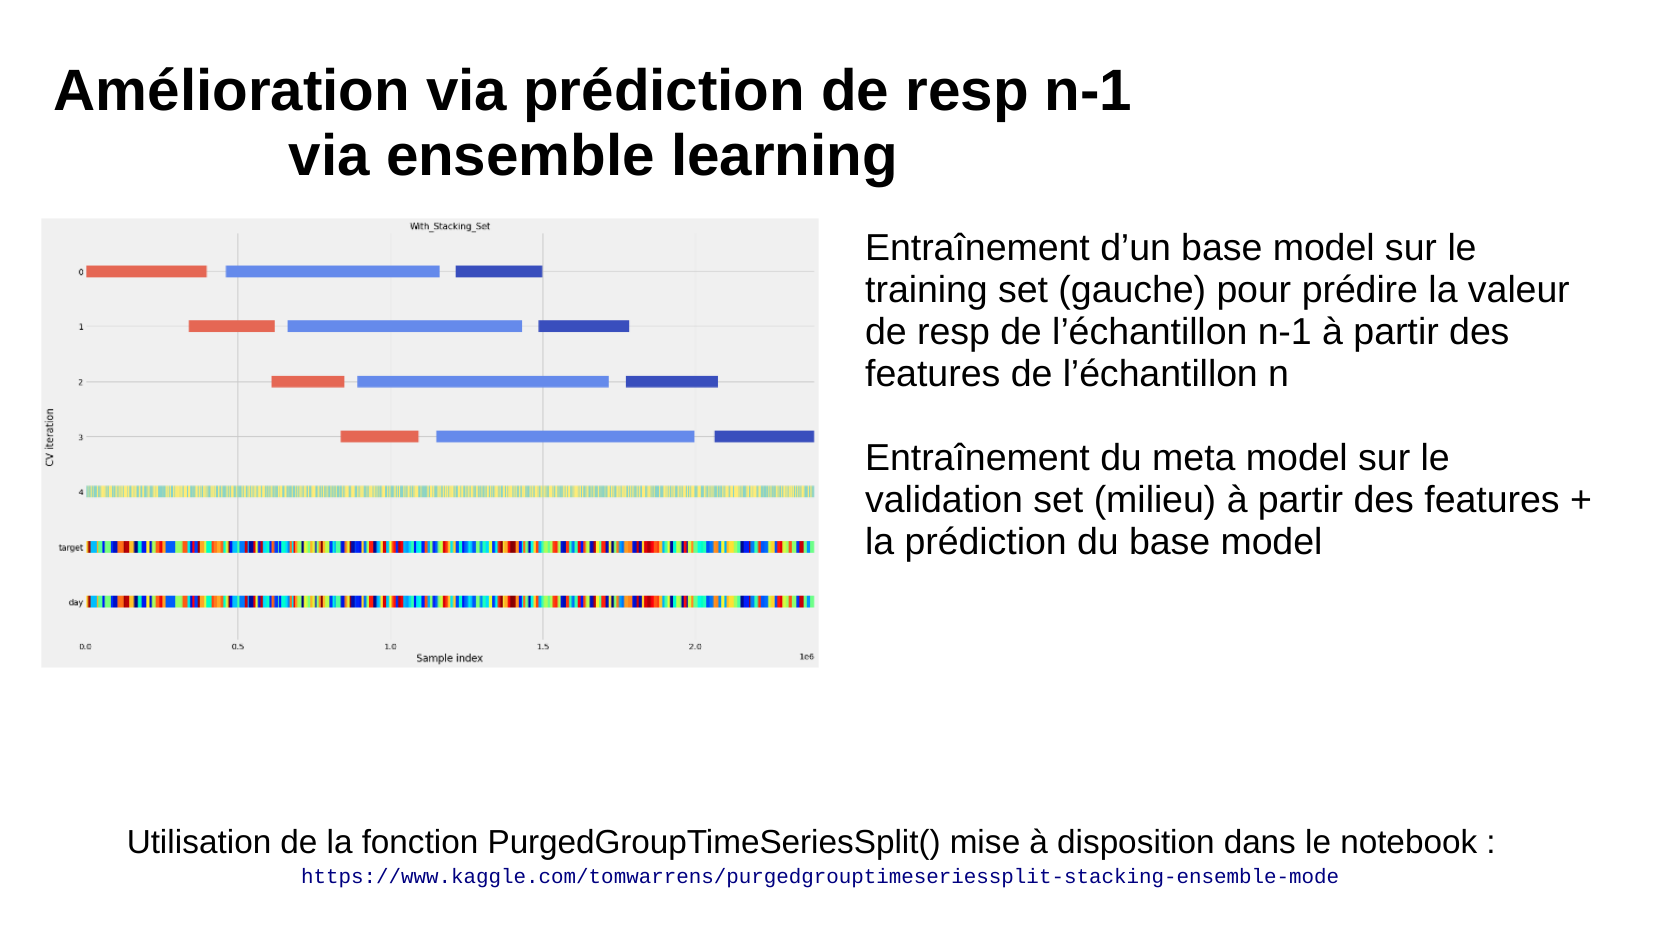

Amélioration via prédiction de resp n-1
via ensemble learning
Entraînement d’un base model sur le training set (gauche) pour prédire la valeur de resp de l’échantillon n-1 à partir des features de l’échantillon n
Entraînement du meta model sur le validation set (milieu) à partir des features + la prédiction du base model
Utilisation de la fonction PurgedGroupTimeSeriesSplit() mise à disposition dans le notebook :
https://www.kaggle.com/tomwarrens/purgedgrouptimeseriessplit-stacking-ensemble-mode